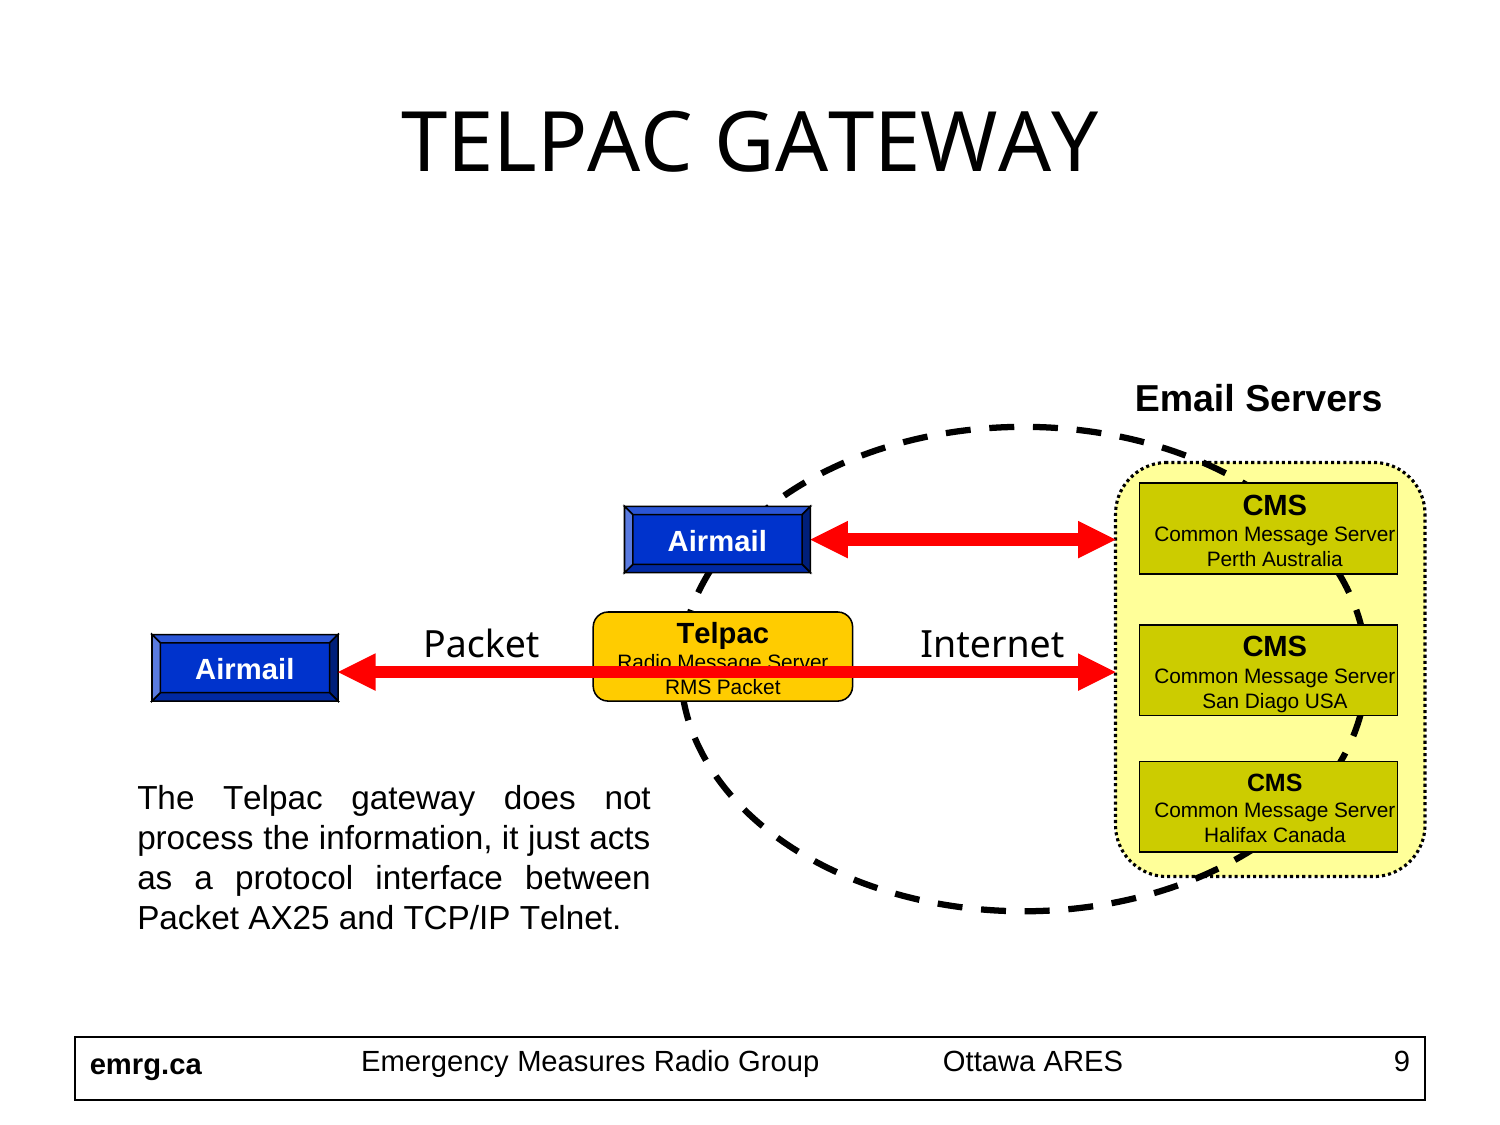

# TELPAC GATEWAY
Email Servers
CMS
Common Message Server
Perth Australia
CMS
Common Message Server
San Diago USA
CMS
Common Message Server
Halifax Canada
Internet
Airmail
Packet
Telpac
Radio Message Server
RMS Packet
Airmail
The Telpac gateway does not process the information, it just acts as a protocol interface between Packet AX25 and TCP/IP Telnet.
Emergency Measures Radio Group Ottawa ARES
9